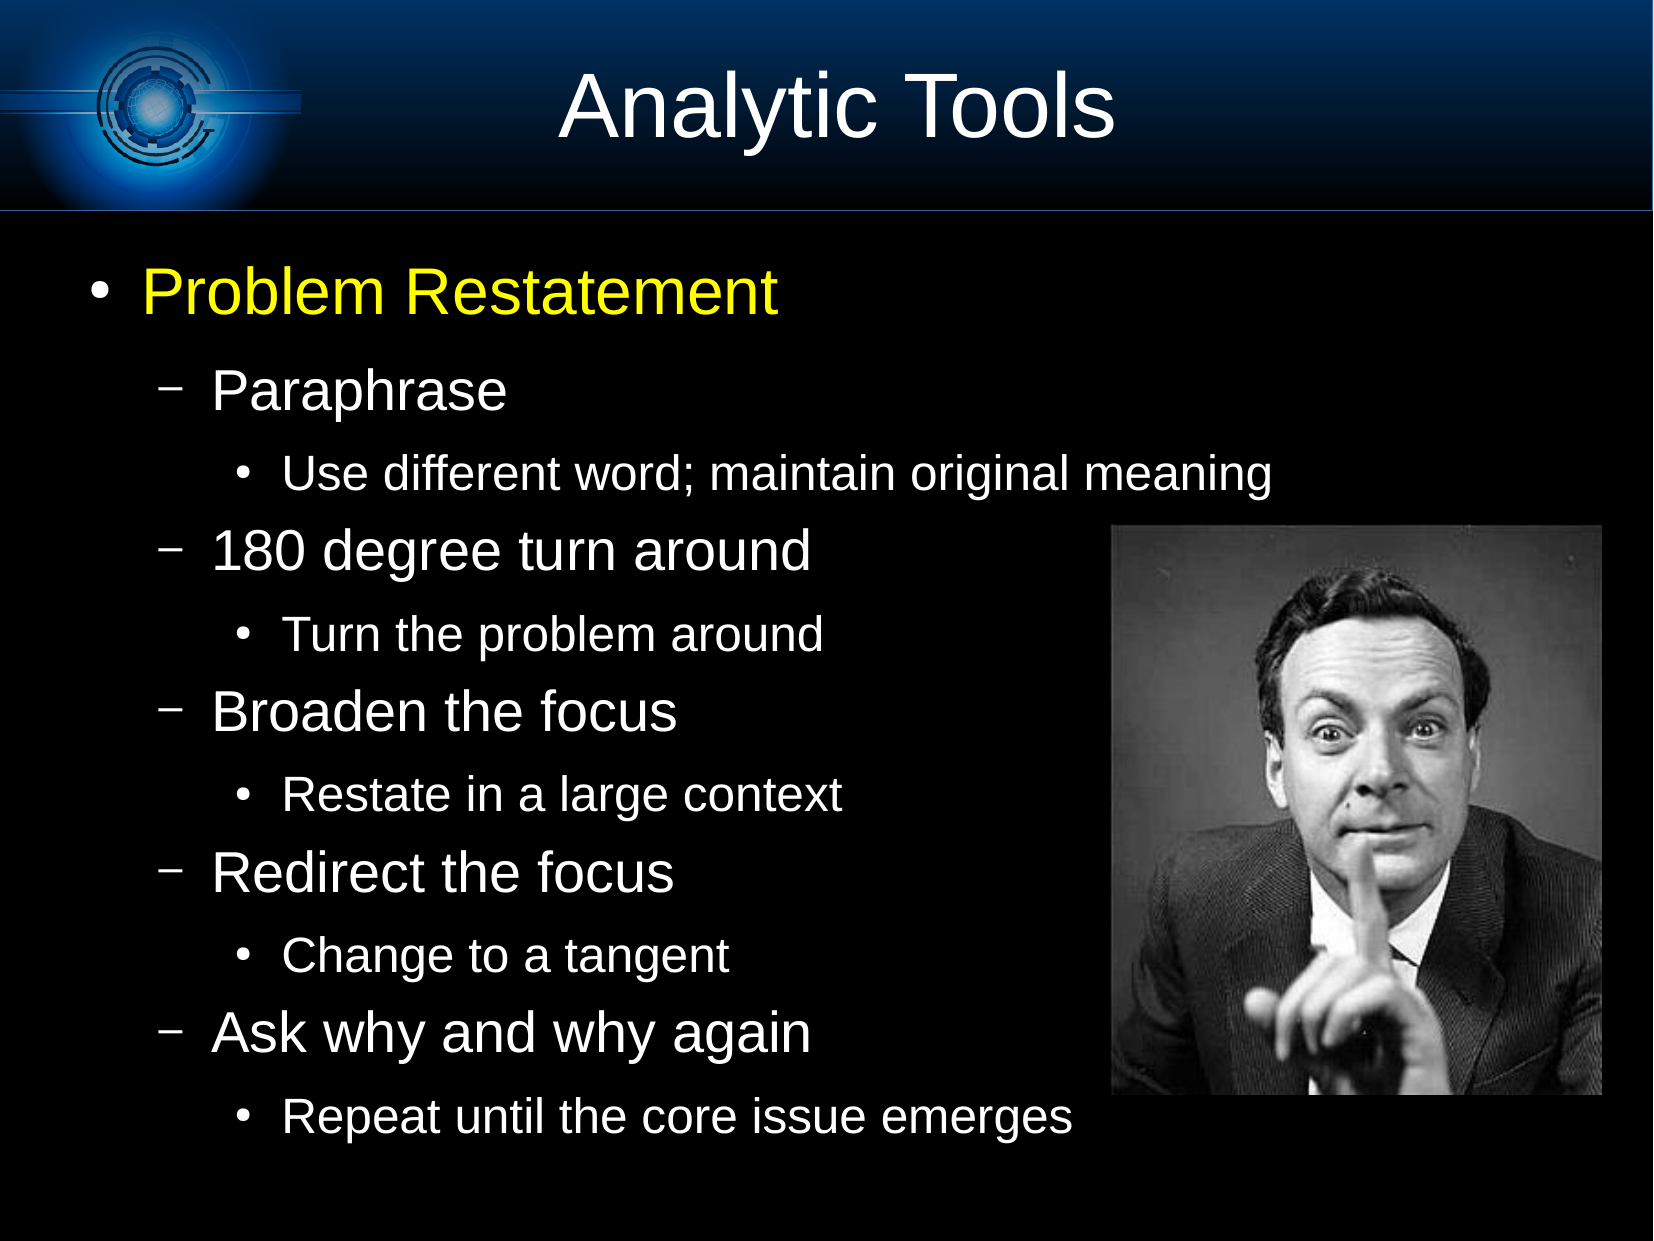

# Analytic Tools
Problem Restatement
Paraphrase
Use different word; maintain original meaning
180 degree turn around
Turn the problem around
Broaden the focus
Restate in a large context
Redirect the focus
Change to a tangent
Ask why and why again
Repeat until the core issue emerges